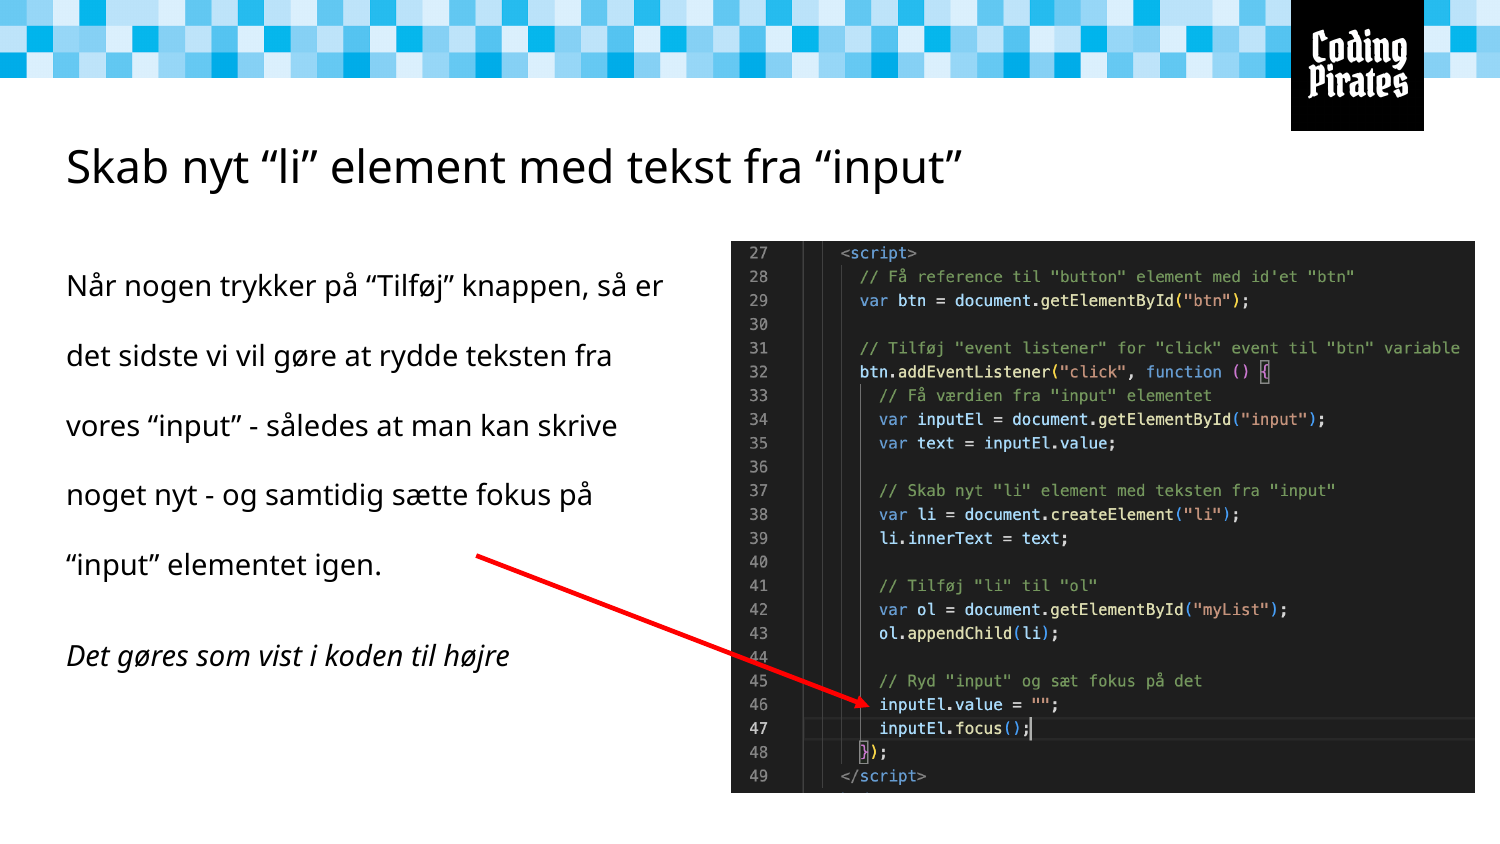

# Skab nyt “li” element med tekst fra “input”
Når nogen trykker på “Tilføj” knappen, så er det sidste vi vil gøre at rydde teksten fra vores “input” - således at man kan skrive noget nyt - og samtidig sætte fokus på “input” elementet igen.
Det gøres som vist i koden til højre